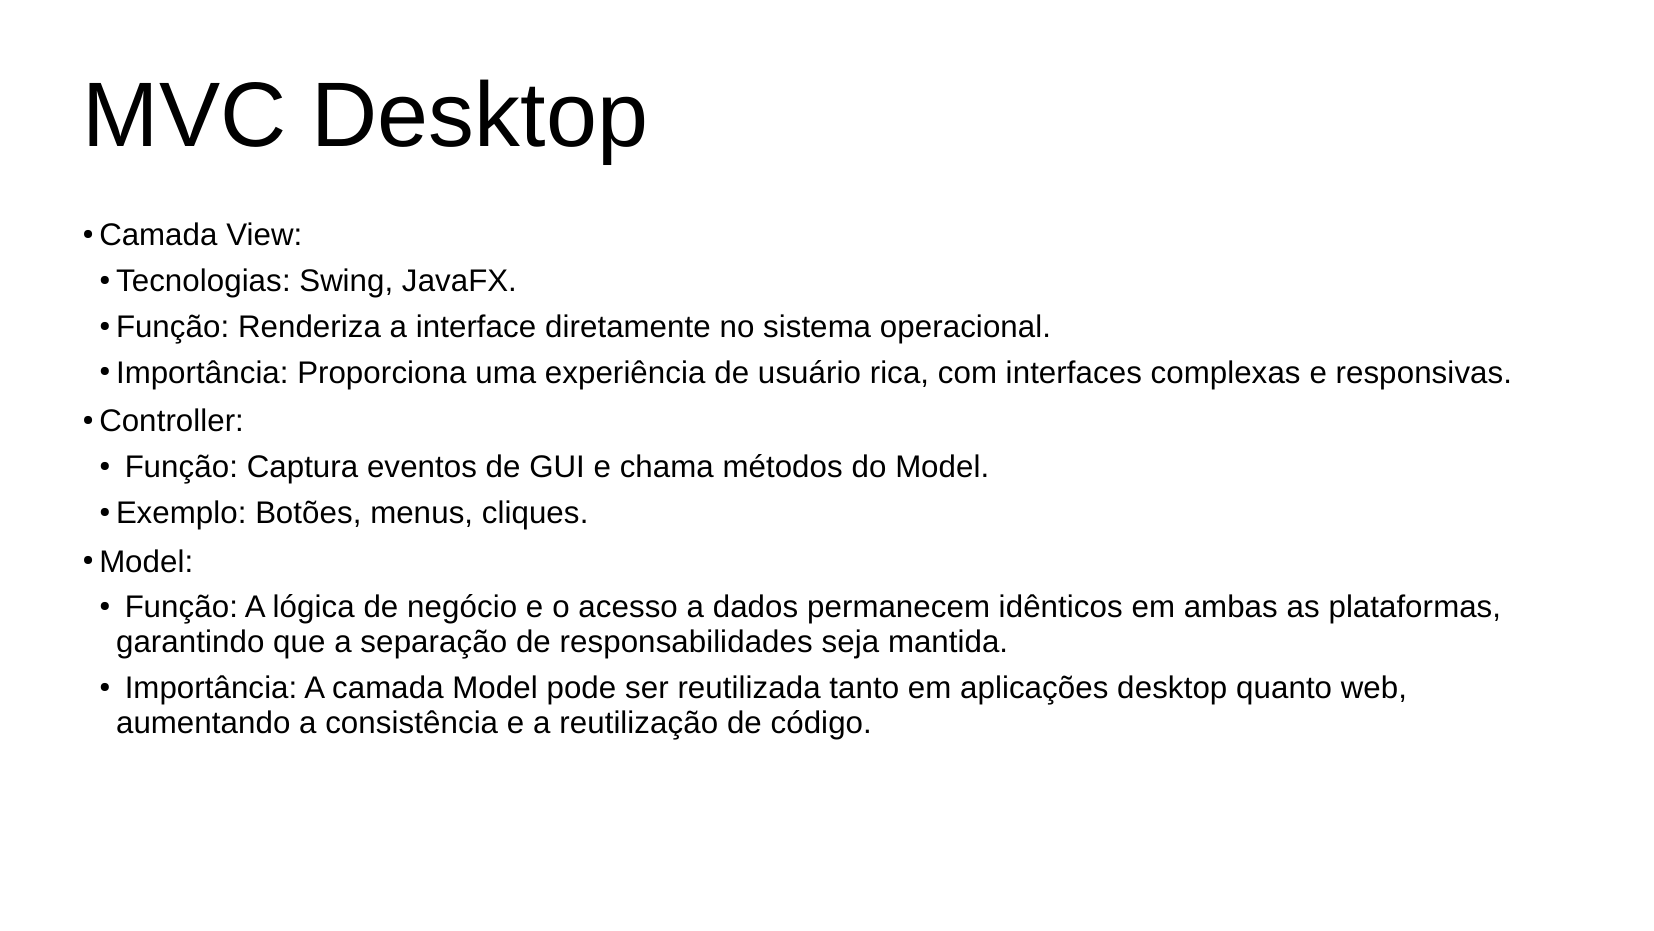

# MVC Desktop
Camada View:
Tecnologias: Swing, JavaFX.
Função: Renderiza a interface diretamente no sistema operacional.
Importância: Proporciona uma experiência de usuário rica, com interfaces complexas e responsivas.
Controller:
 Função: Captura eventos de GUI e chama métodos do Model.
Exemplo: Botões, menus, cliques.
Model:
 Função: A lógica de negócio e o acesso a dados permanecem idênticos em ambas as plataformas, garantindo que a separação de responsabilidades seja mantida.
 Importância: A camada Model pode ser reutilizada tanto em aplicações desktop quanto web, aumentando a consistência e a reutilização de código.